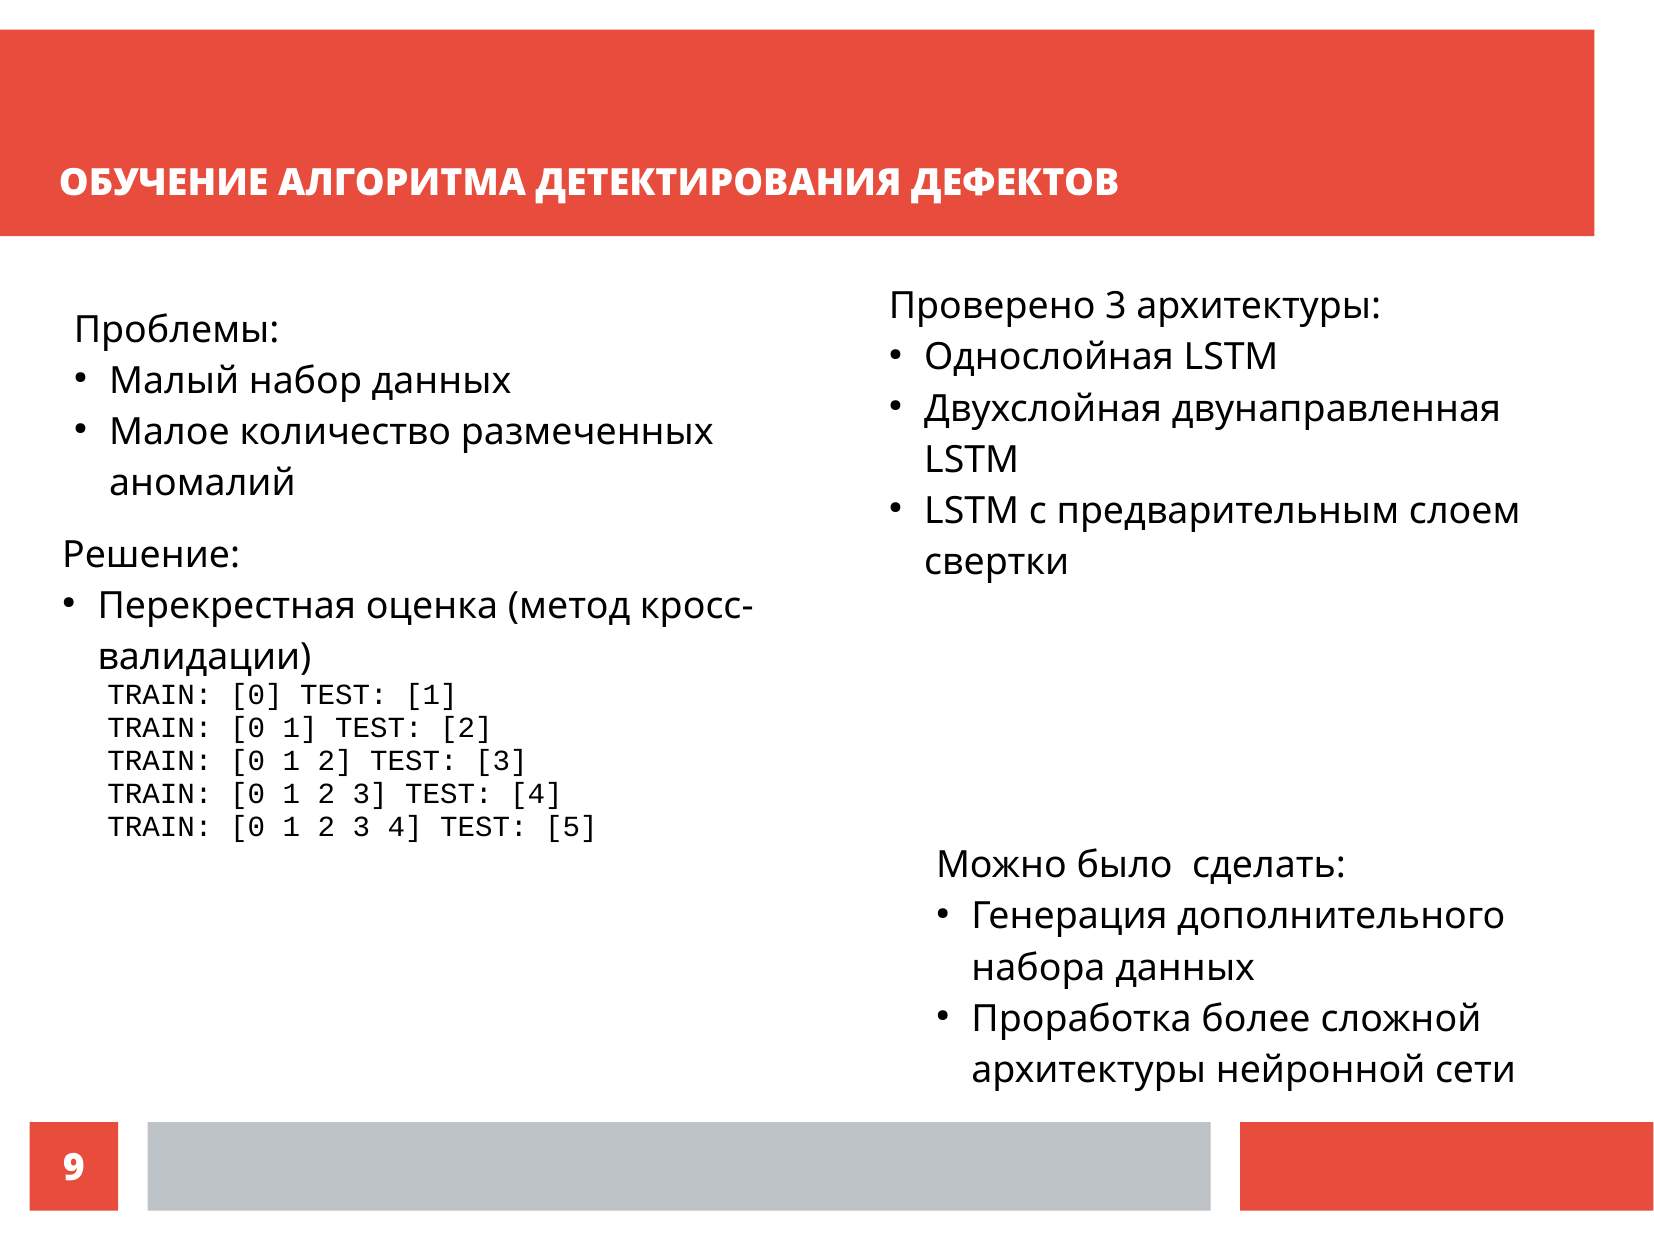

# ОБУЧЕНИЕ АЛГОРИТМА ДЕТЕКТИРОВАНИЯ ДЕФЕКТОВ
Проверено 3 архитектуры:
Однослойная LSTM
Двухслойная двунаправленная LSTM
LSTM с предварительным слоем свертки
Проблемы:
Малый набор данных
Малое количество размеченных аномалий
Решение:
Перекрестная оценка (метод кросс-валидации)
TRAIN: [0] TEST: [1]
TRAIN: [0 1] TEST: [2]
TRAIN: [0 1 2] TEST: [3]
TRAIN: [0 1 2 3] TEST: [4]
TRAIN: [0 1 2 3 4] TEST: [5]
Можно было сделать:
Генерация дополнительного набора данных
Проработка более сложной архитектуры нейронной сети
9